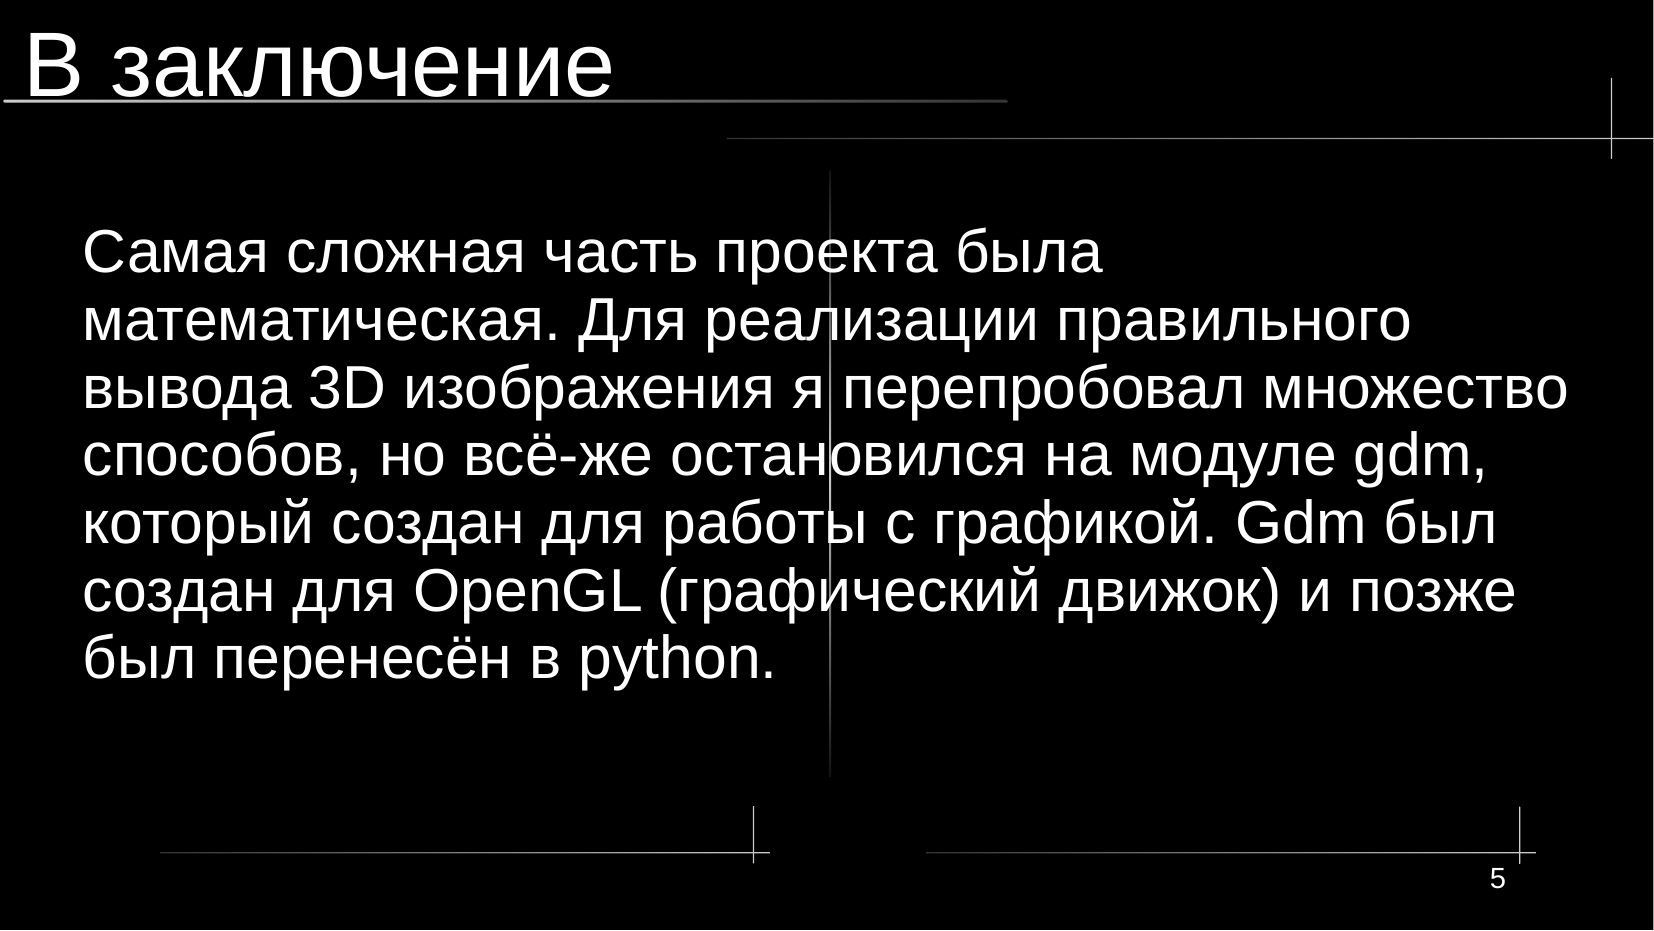

# В заключение
Самая сложная часть проекта была математическая. Для реализации правильного вывода 3D изображения я перепробовал множество способов, но всё-же остановился на модуле gdm, который создан для работы с графикой. Gdm был создан для OpenGL (графический движок) и позже был перенесён в python.
5